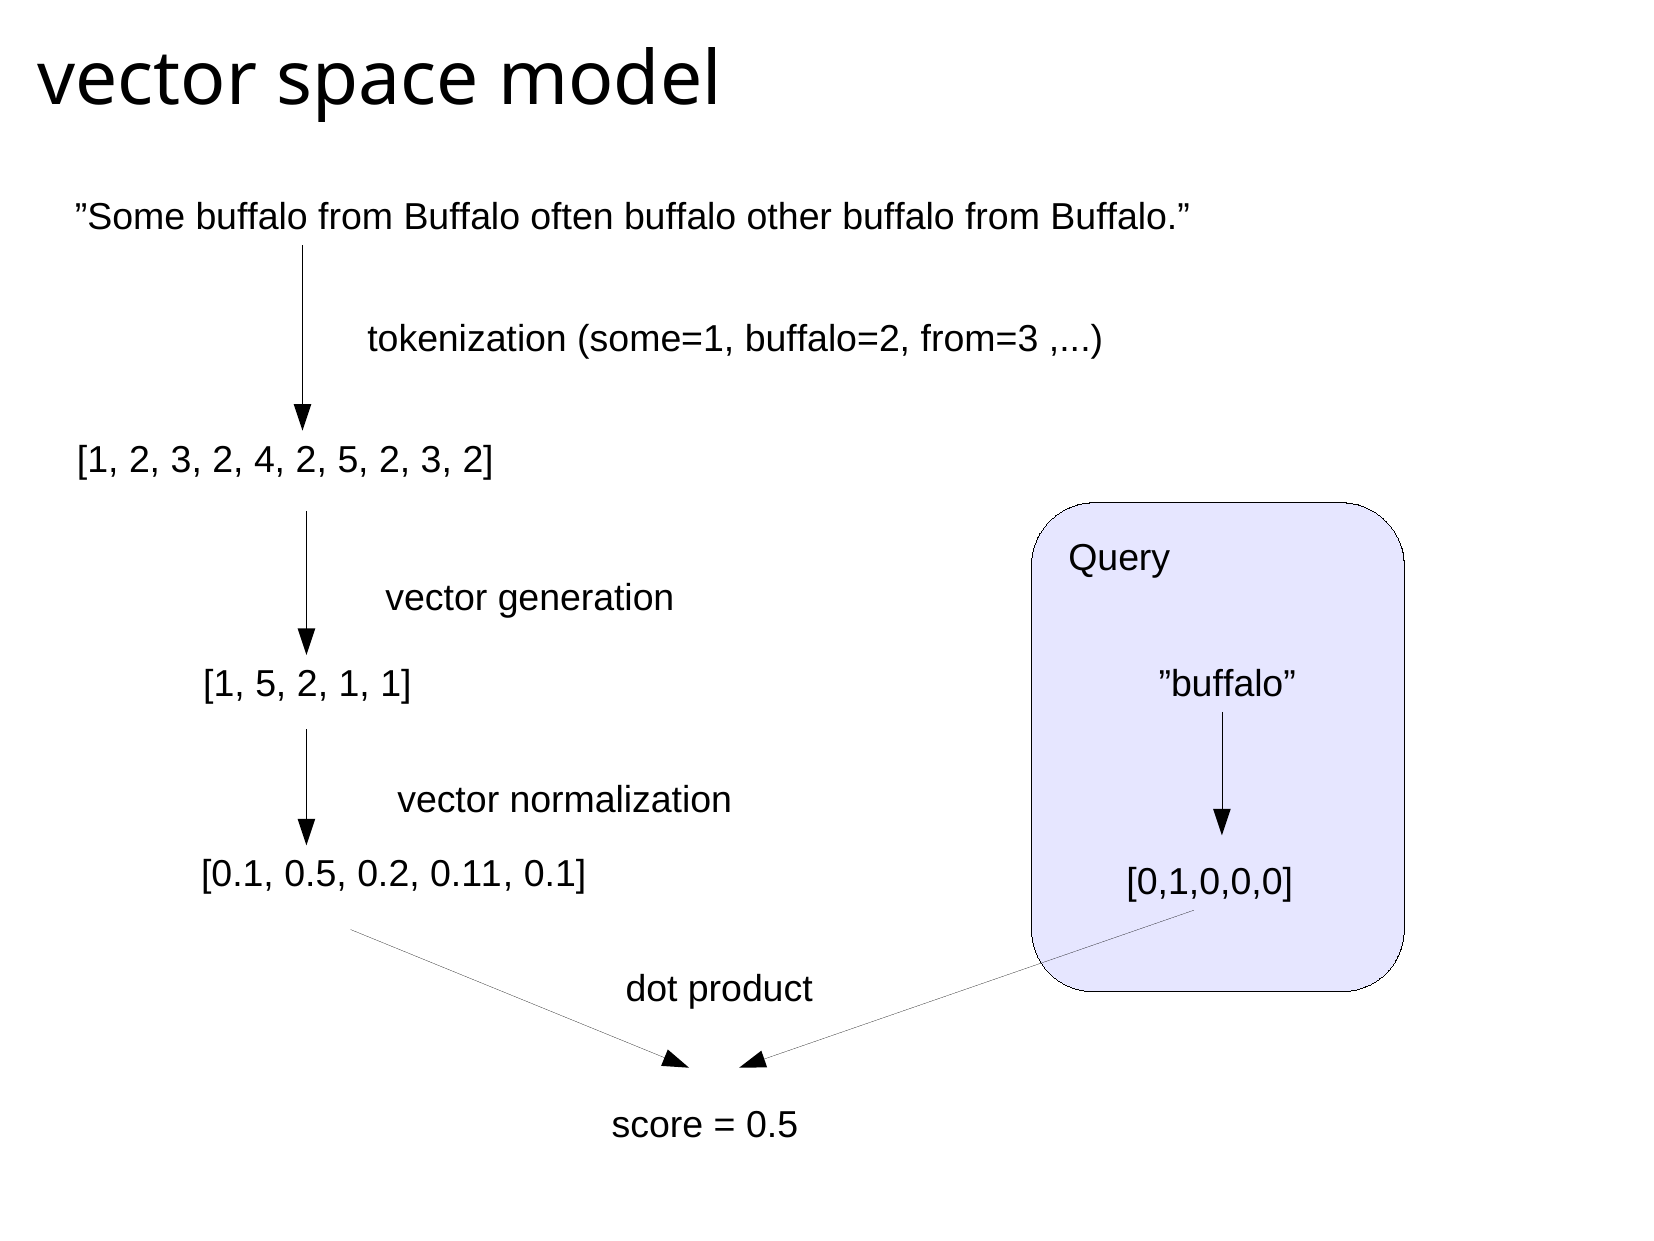

# vector space model
”Some buffalo from Buffalo often buffalo other buffalo from Buffalo.”
tokenization (some=1, buffalo=2, from=3 ,...)
[1, 2, 3, 2, 4, 2, 5, 2, 3, 2]
Query
vector generation
[1, 5, 2, 1, 1]
”buffalo”
vector normalization
[0.1, 0.5, 0.2, 0.11, 0.1]
[0,1,0,0,0]
dot product
score = 0.5